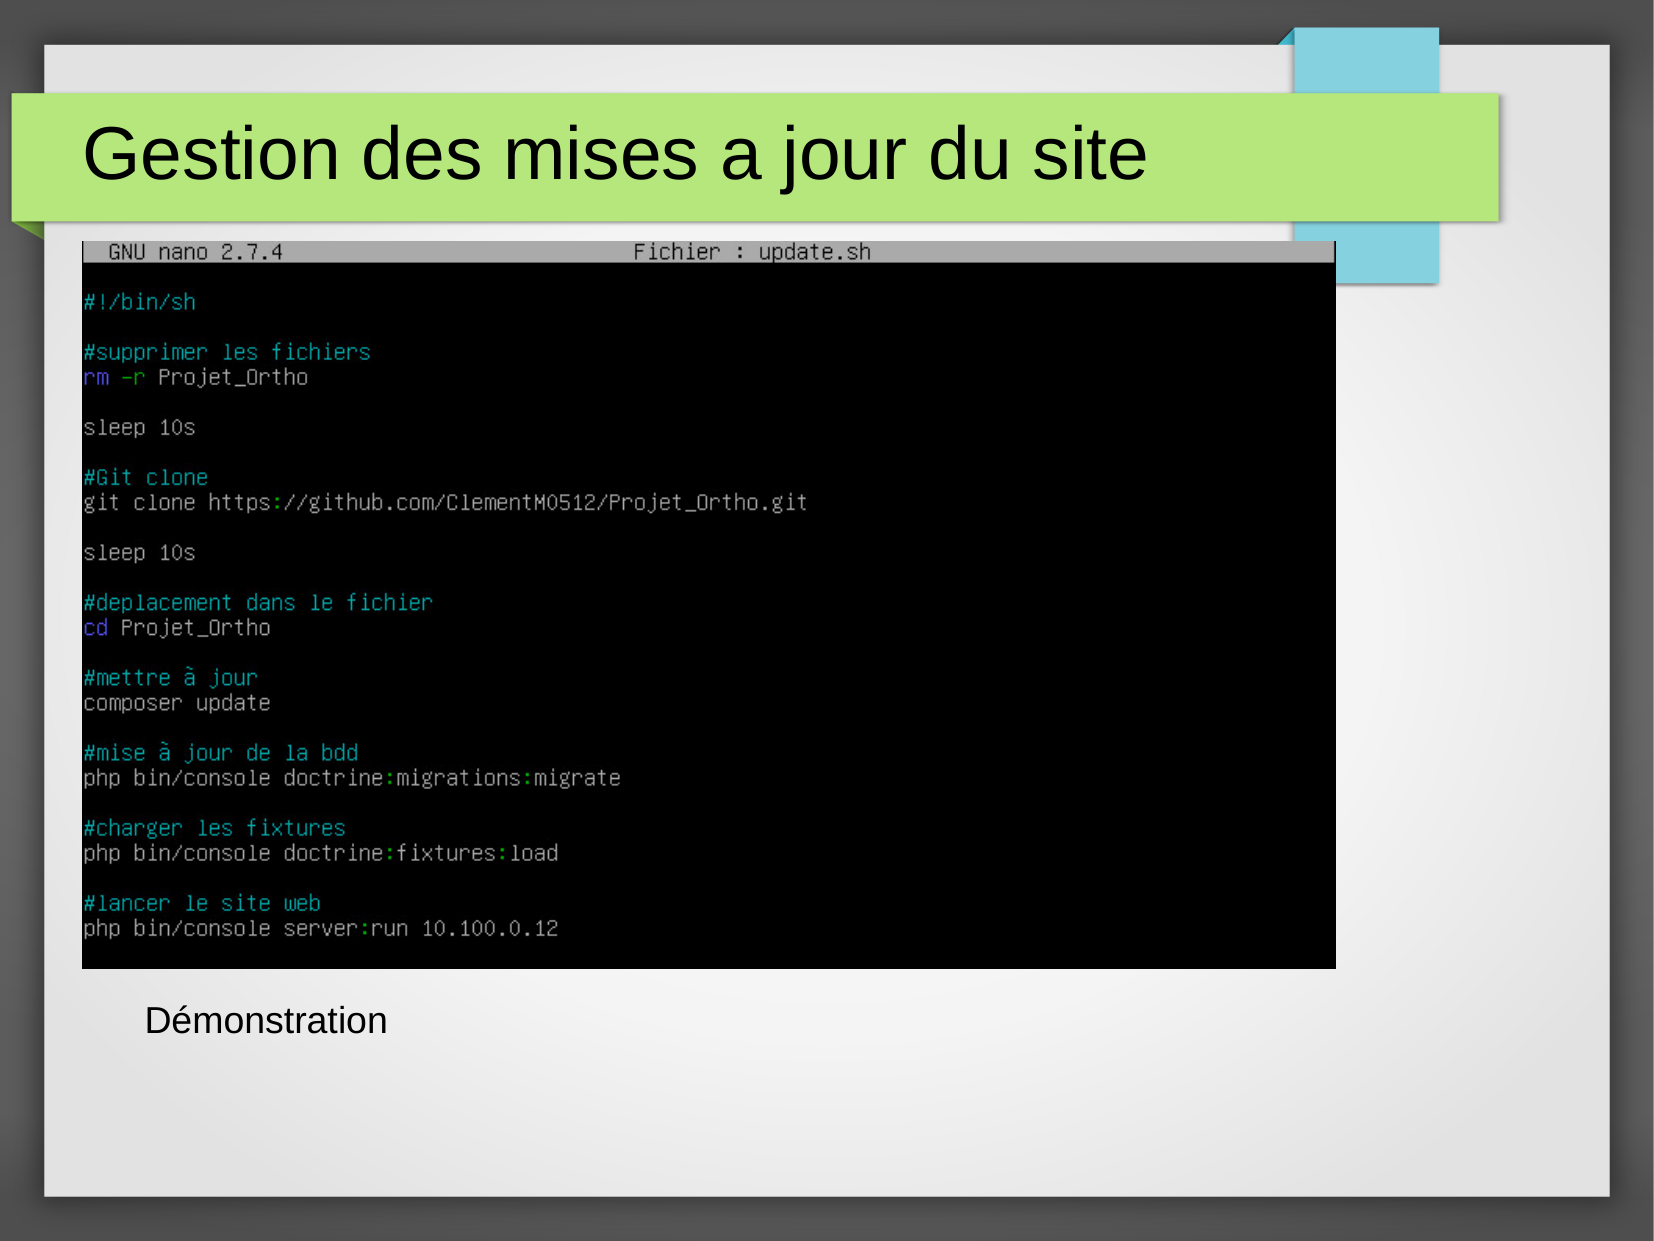

# Gestion des mises a jour du site
Démonstration